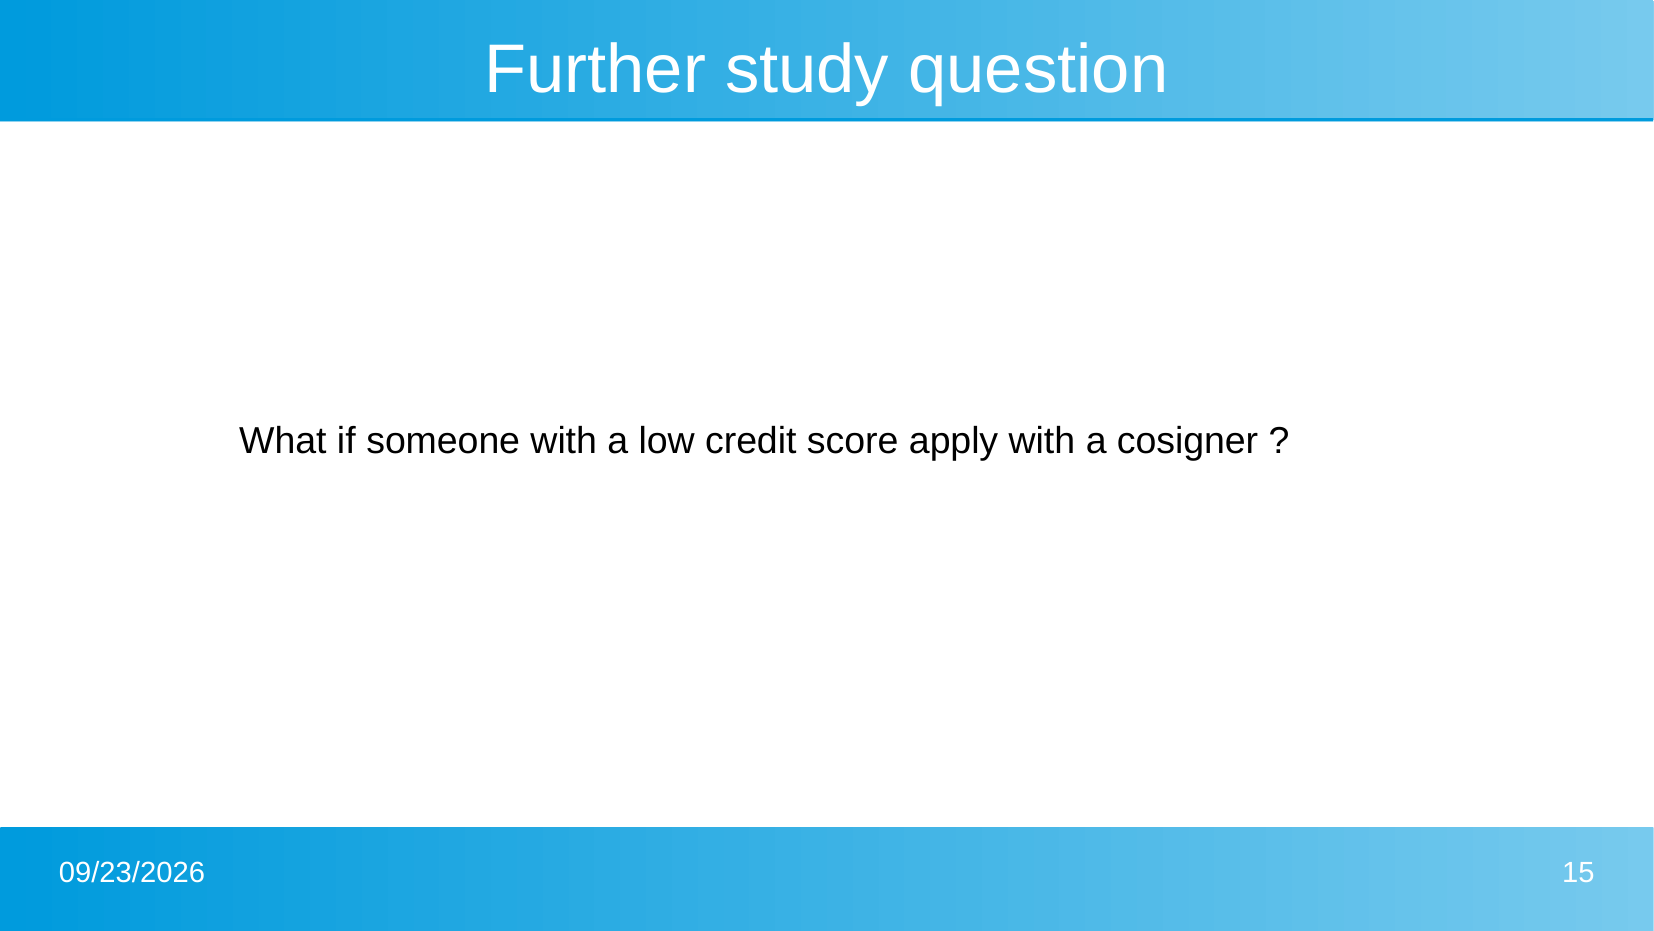

# Further study question
What if someone with a low credit score apply with a cosigner ?
15